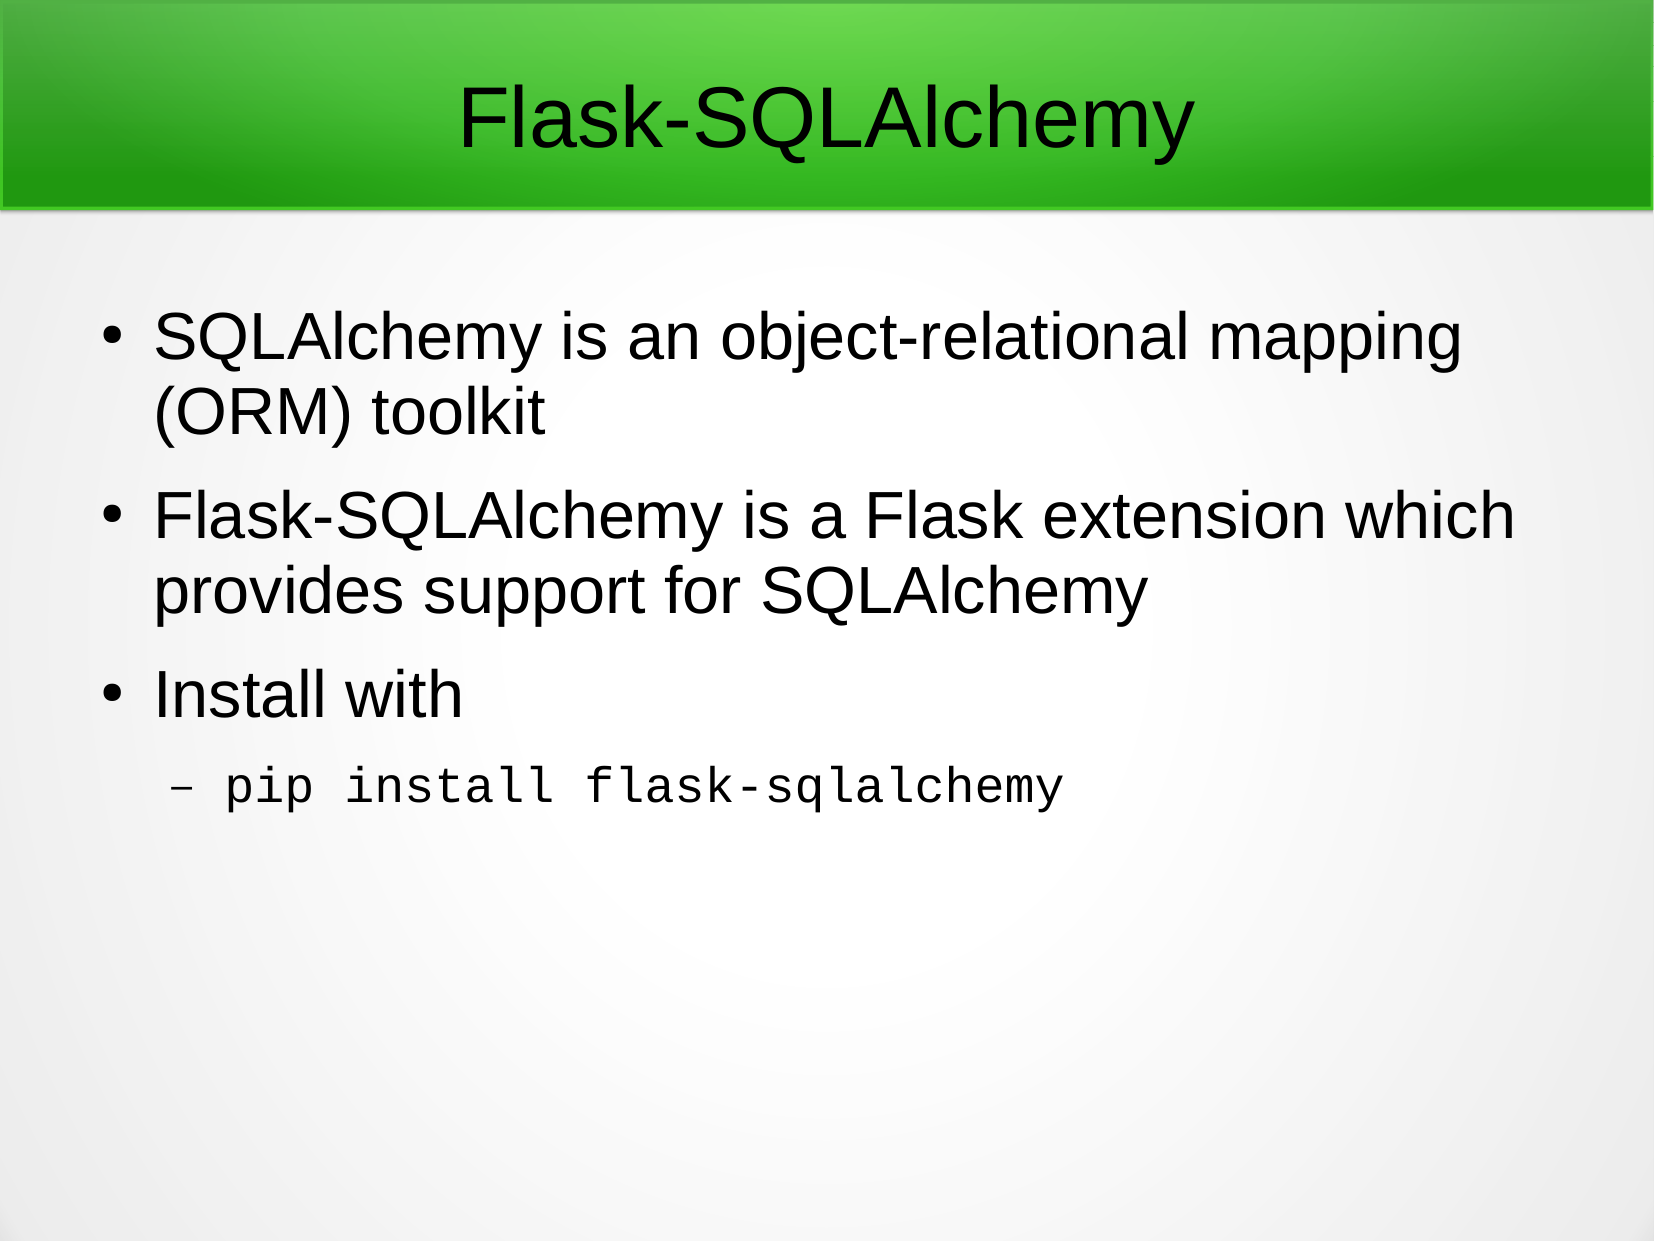

# Flask-SQLAlchemy
SQLAlchemy is an object-relational mapping (ORM) toolkit
Flask-SQLAlchemy is a Flask extension which provides support for SQLAlchemy
Install with
pip install flask-sqlalchemy